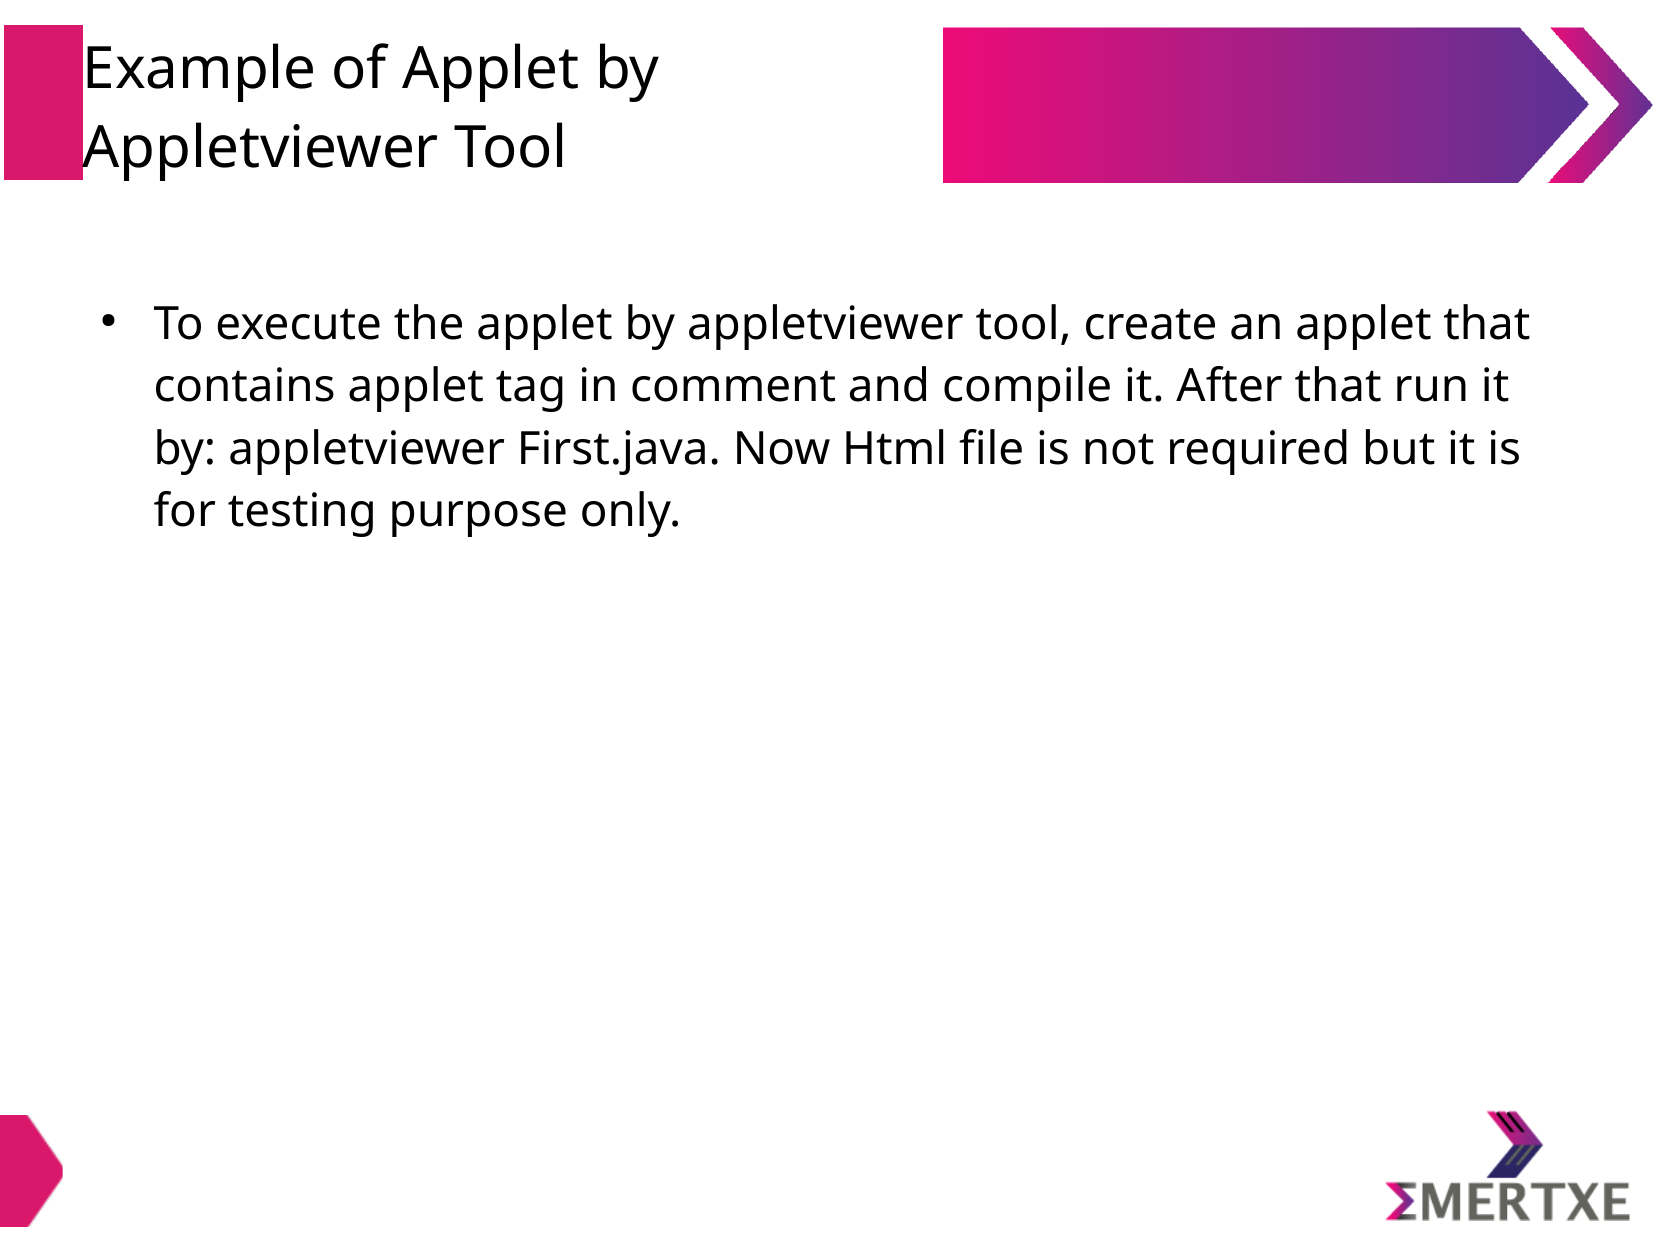

# Example of Applet by Appletviewer Tool
To execute the applet by appletviewer tool, create an applet that contains applet tag in comment and compile it. After that run it by: appletviewer First.java. Now Html file is not required but it is for testing purpose only.